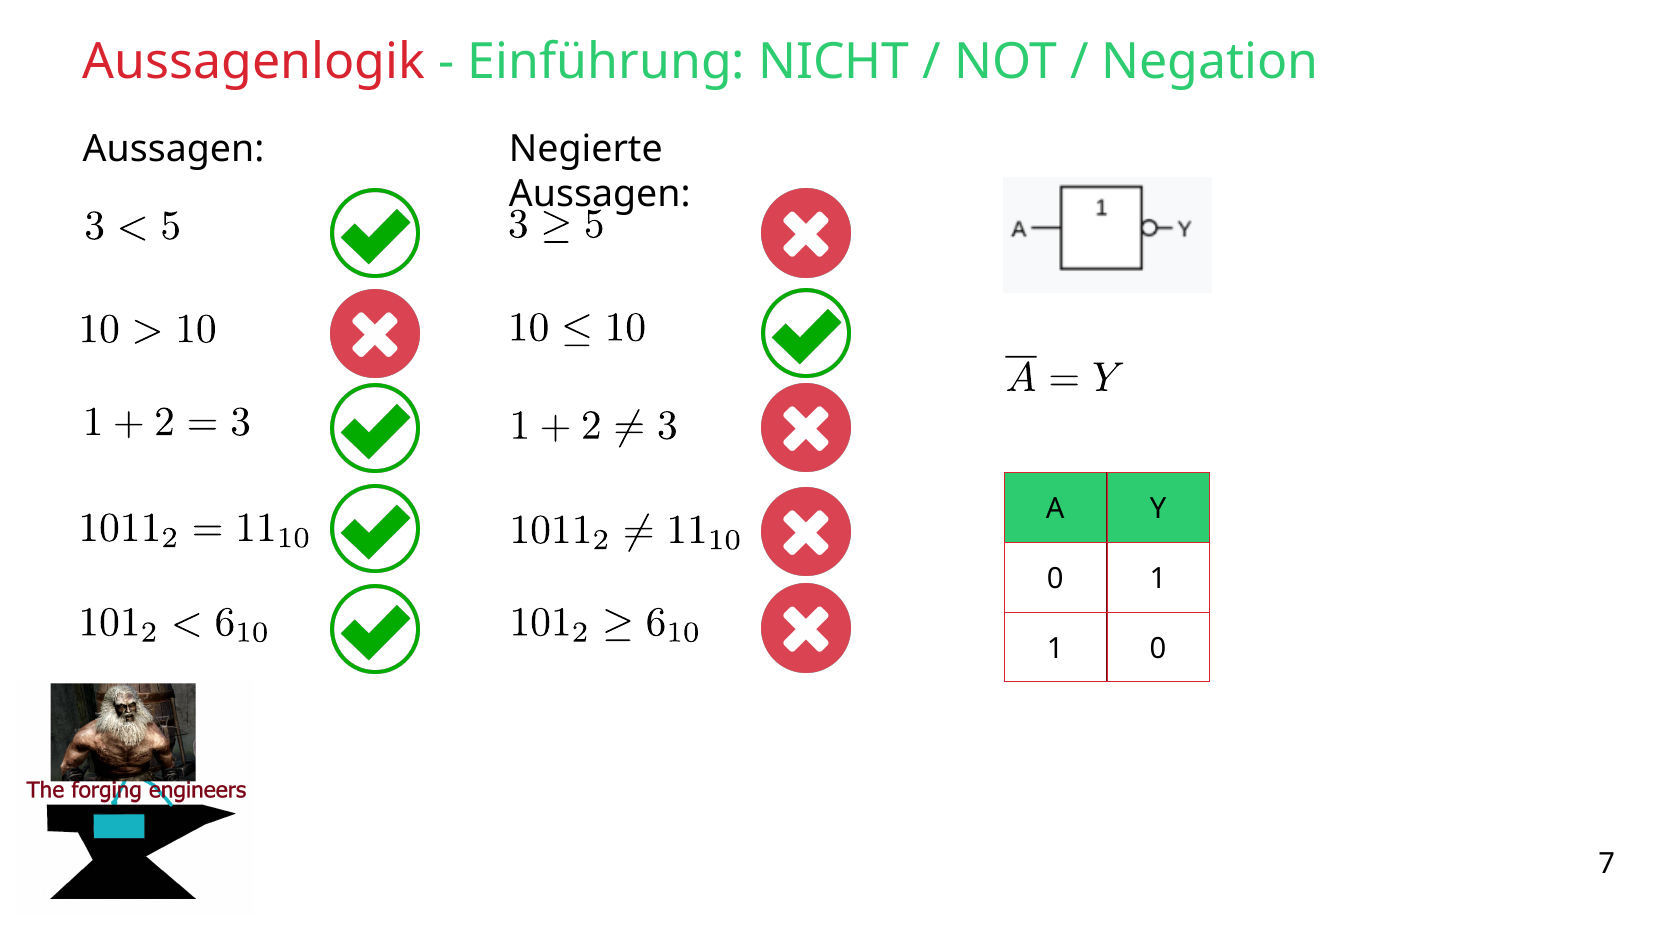

# Aussagenlogik - Einführung: NICHT / NOT / Negation
Aussagen:
Negierte Aussagen:
| A | Y |
| --- | --- |
| 0 | 1 |
| 1 | 0 |